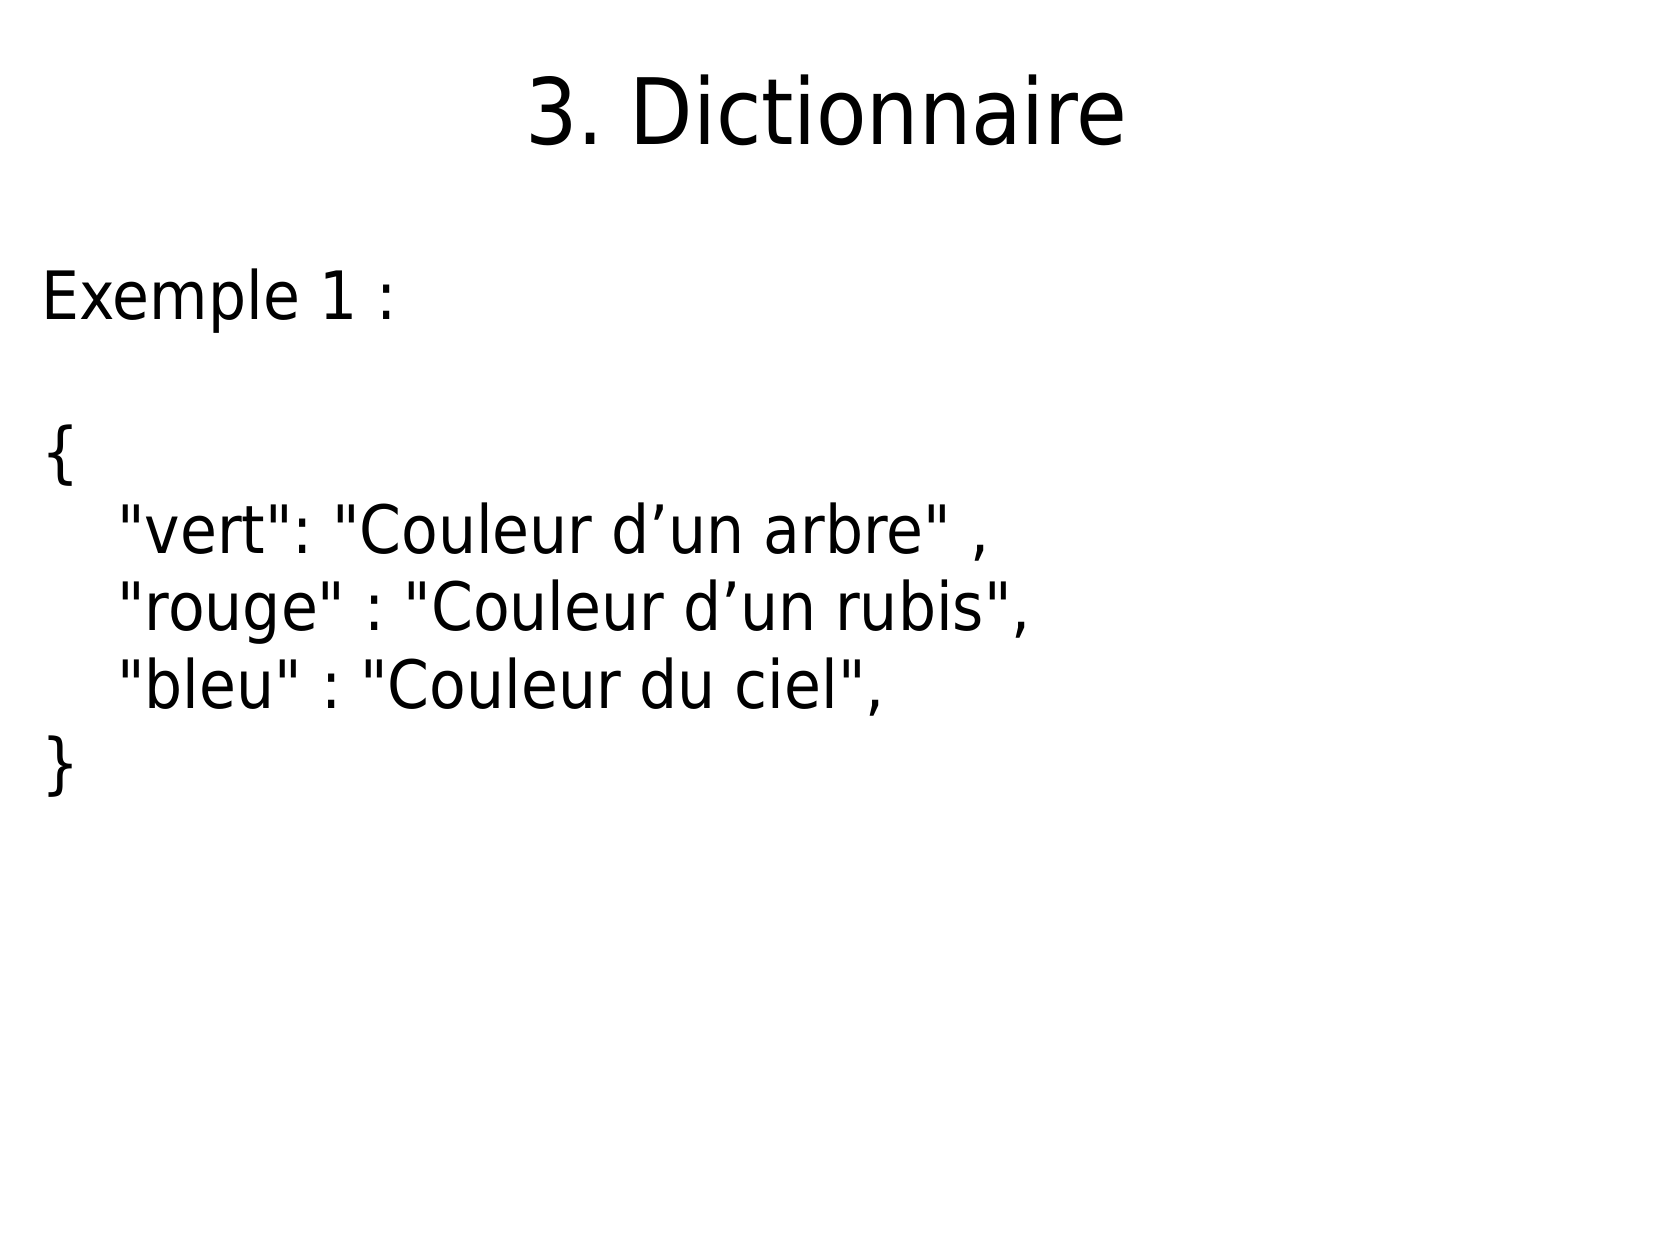

# 3. Dictionnaire
Exemple 1 :
{
 "vert": "Couleur d’un arbre" ,
 "rouge" : "Couleur d’un rubis",
 "bleu" : "Couleur du ciel",
}